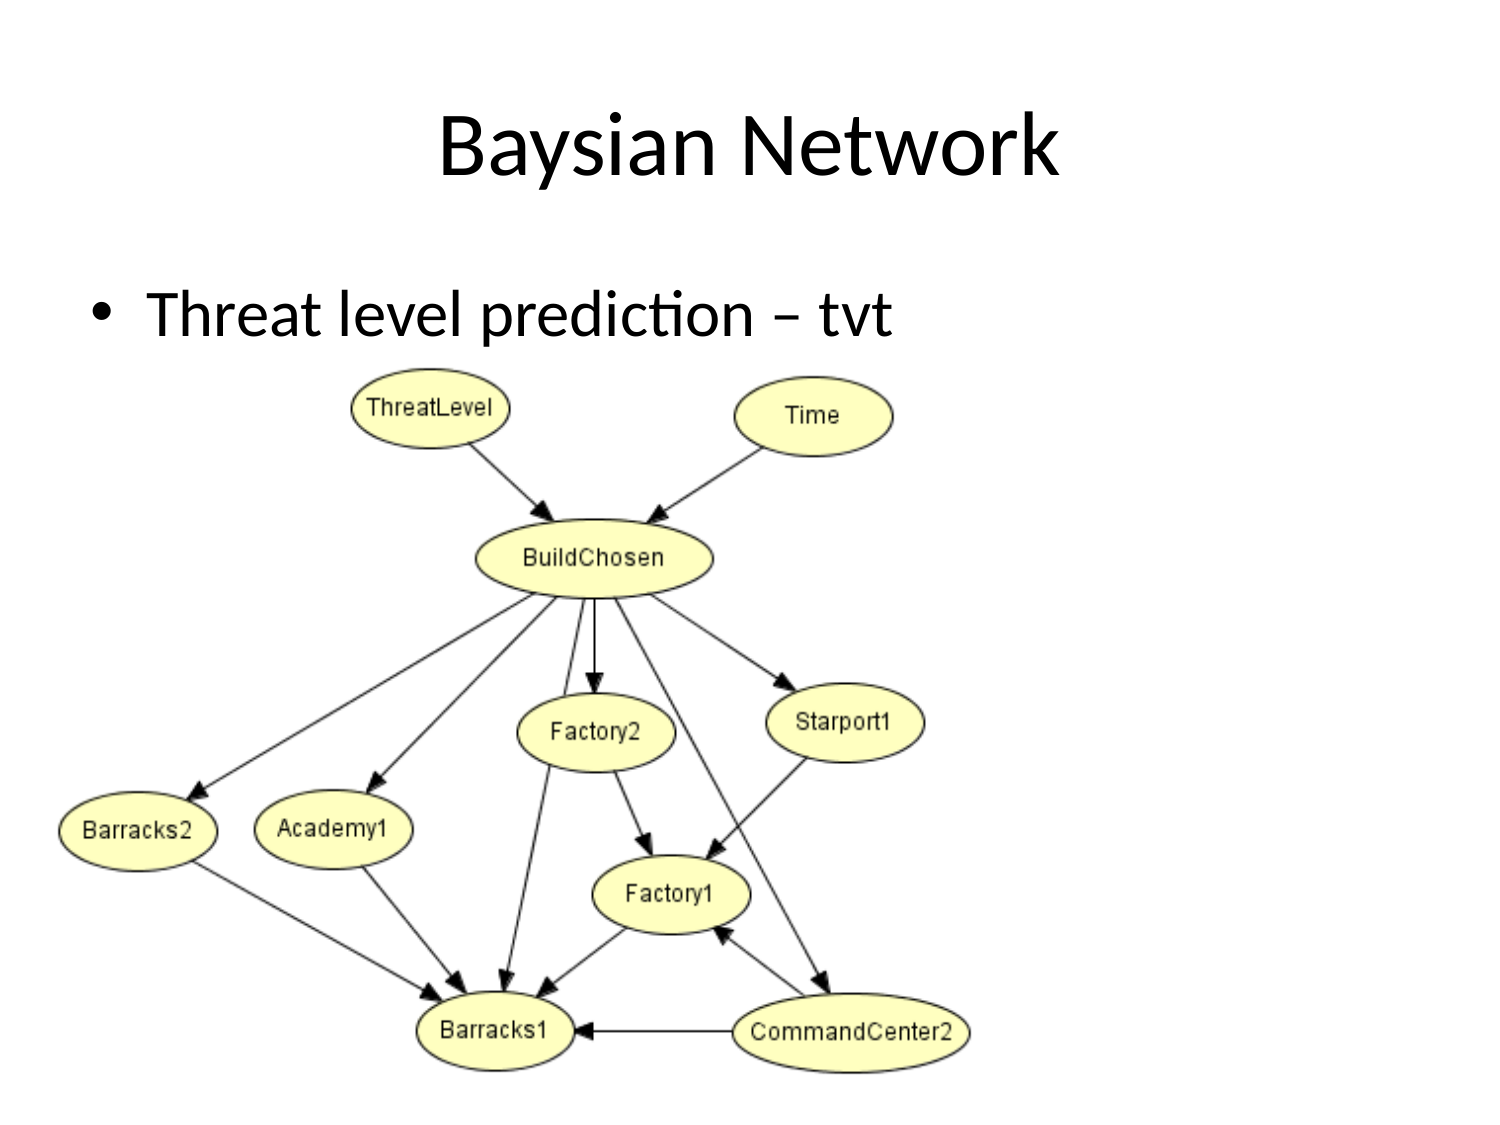

# Baysian Network
Threat level prediction – tvt